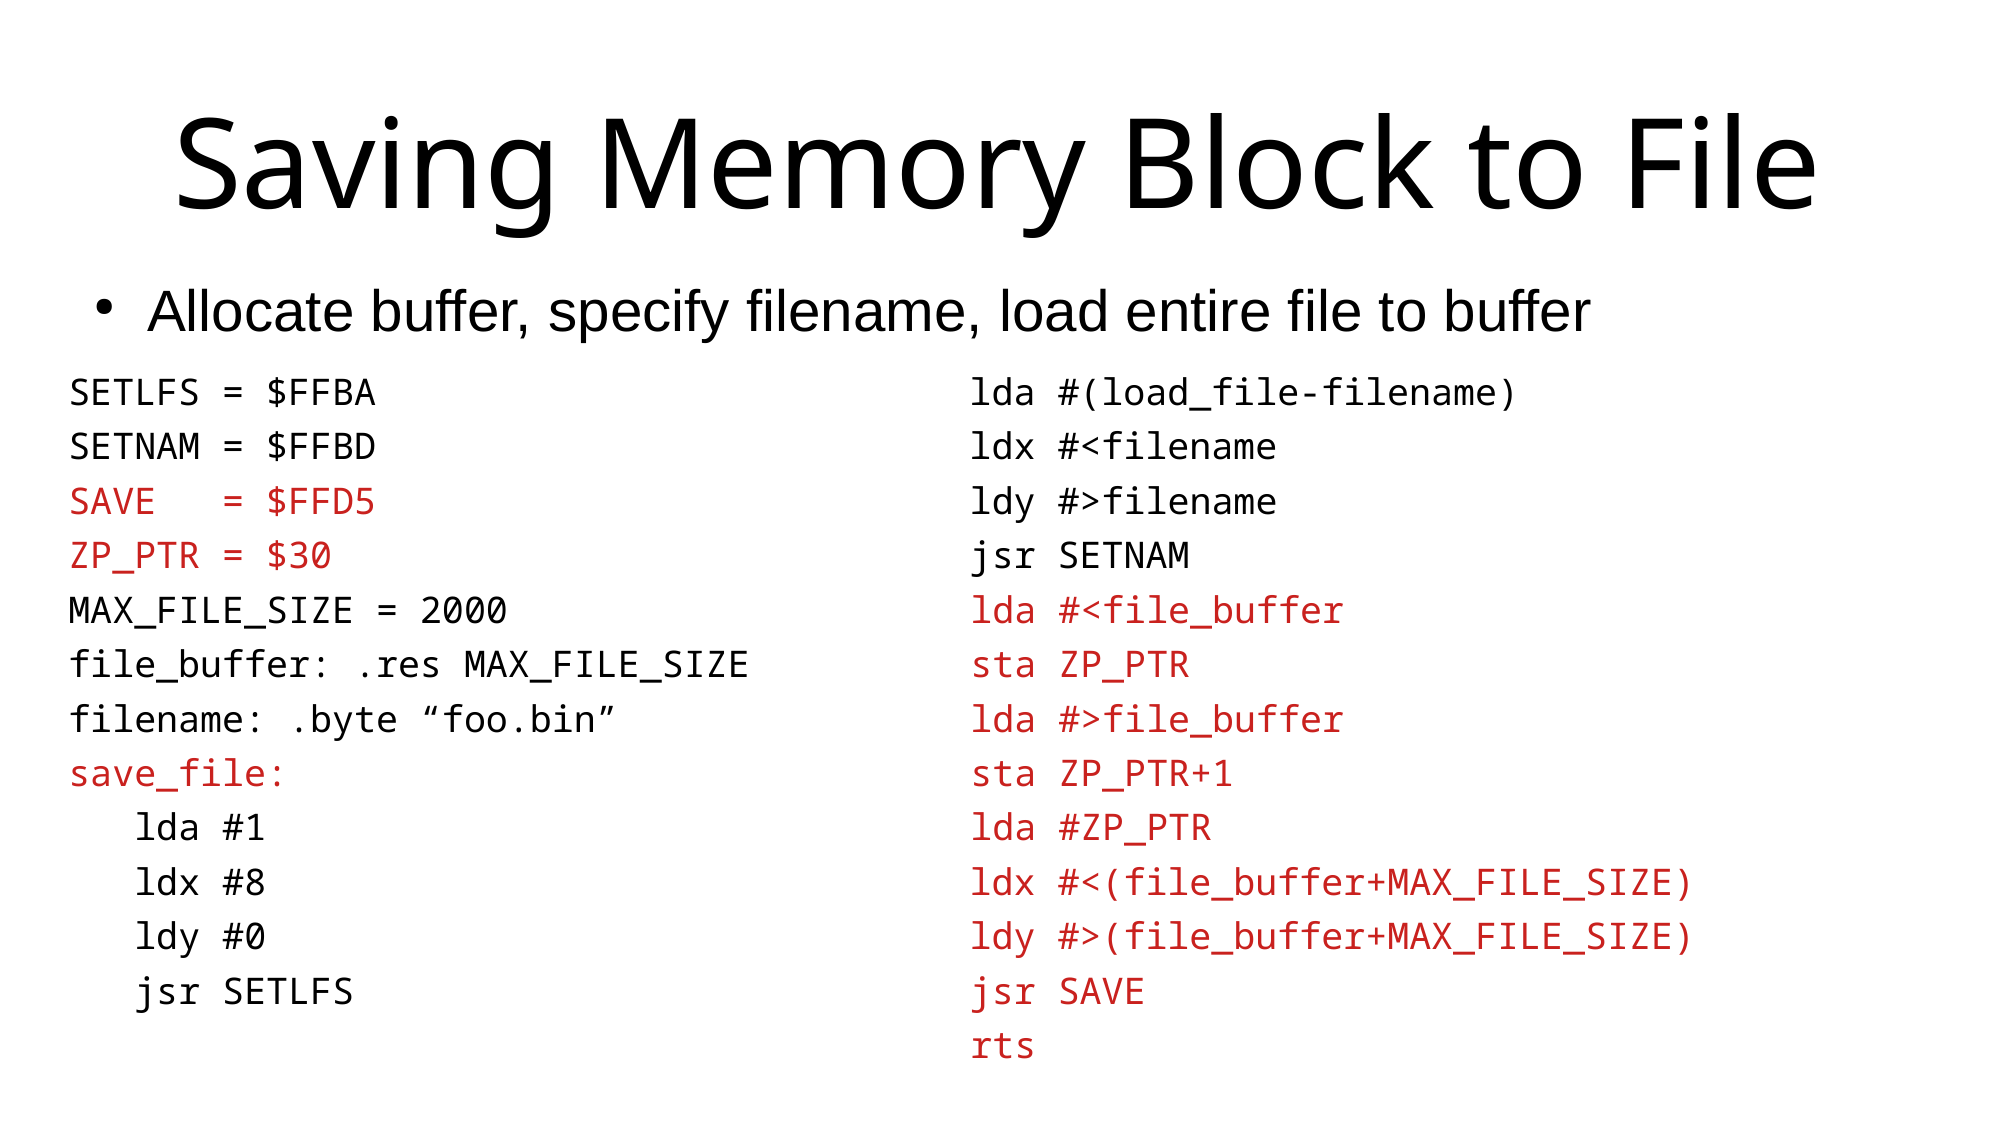

Saving Memory Block to File
# Allocate buffer, specify filename, load entire file to buffer
SETLFS = $FFBA lda #(load_file-filename)
SETNAM = $FFBD ldx #<filename
SAVE = $FFD5 ldy #>filename
ZP_PTR = $30 jsr SETNAM
MAX_FILE_SIZE = 2000 lda #<file_buffer
file_buffer: .res MAX_FILE_SIZE sta ZP_PTR
filename: .byte “foo.bin” lda #>file_buffer
save_file: sta ZP_PTR+1
 lda #1 lda #ZP_PTR
 ldx #8 ldx #<(file_buffer+MAX_FILE_SIZE)
 ldy #0 ldy #>(file_buffer+MAX_FILE_SIZE)
 jsr SETLFS jsr SAVE
 rts